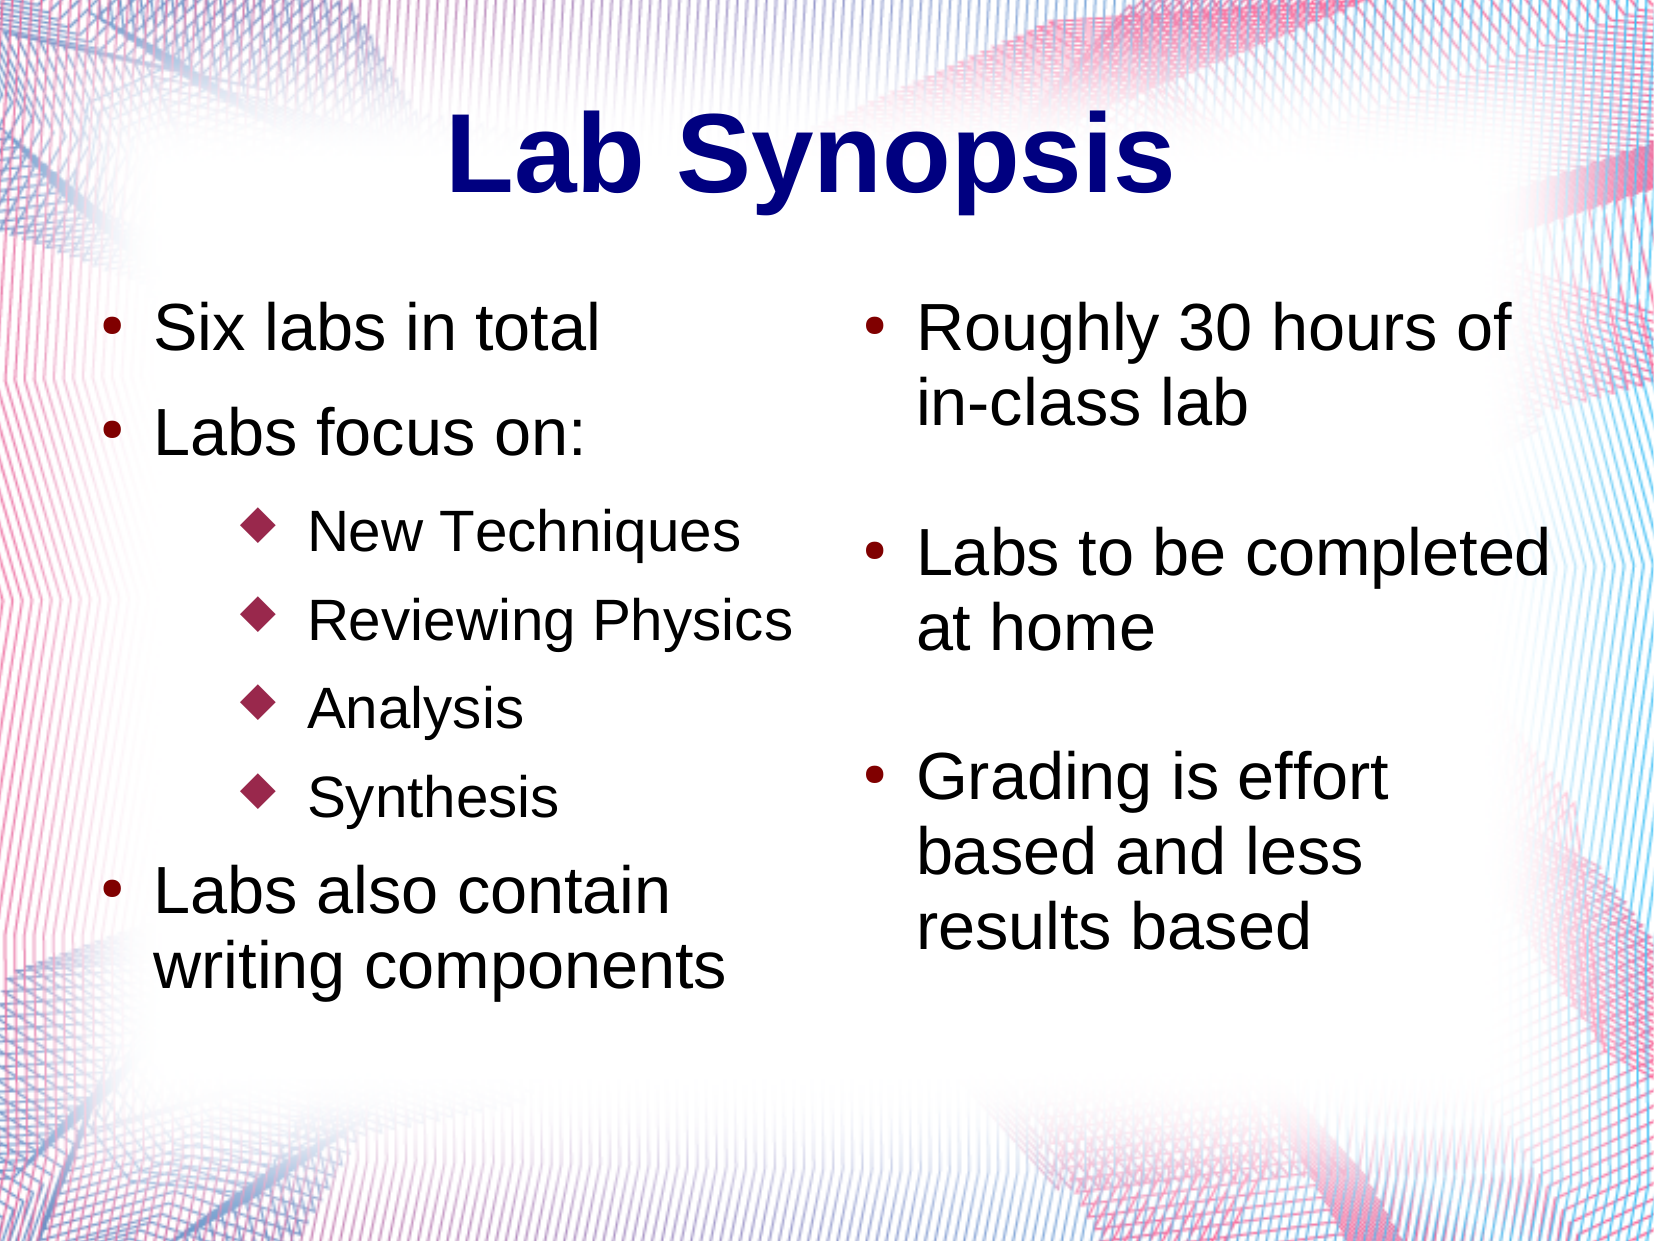

# Lab Synopsis
Six labs in total
Labs focus on:
New Techniques
Reviewing Physics
Analysis
Synthesis
Labs also contain writing components
Roughly 30 hours of in-class lab
Labs to be completed at home
Grading is effort based and less results based